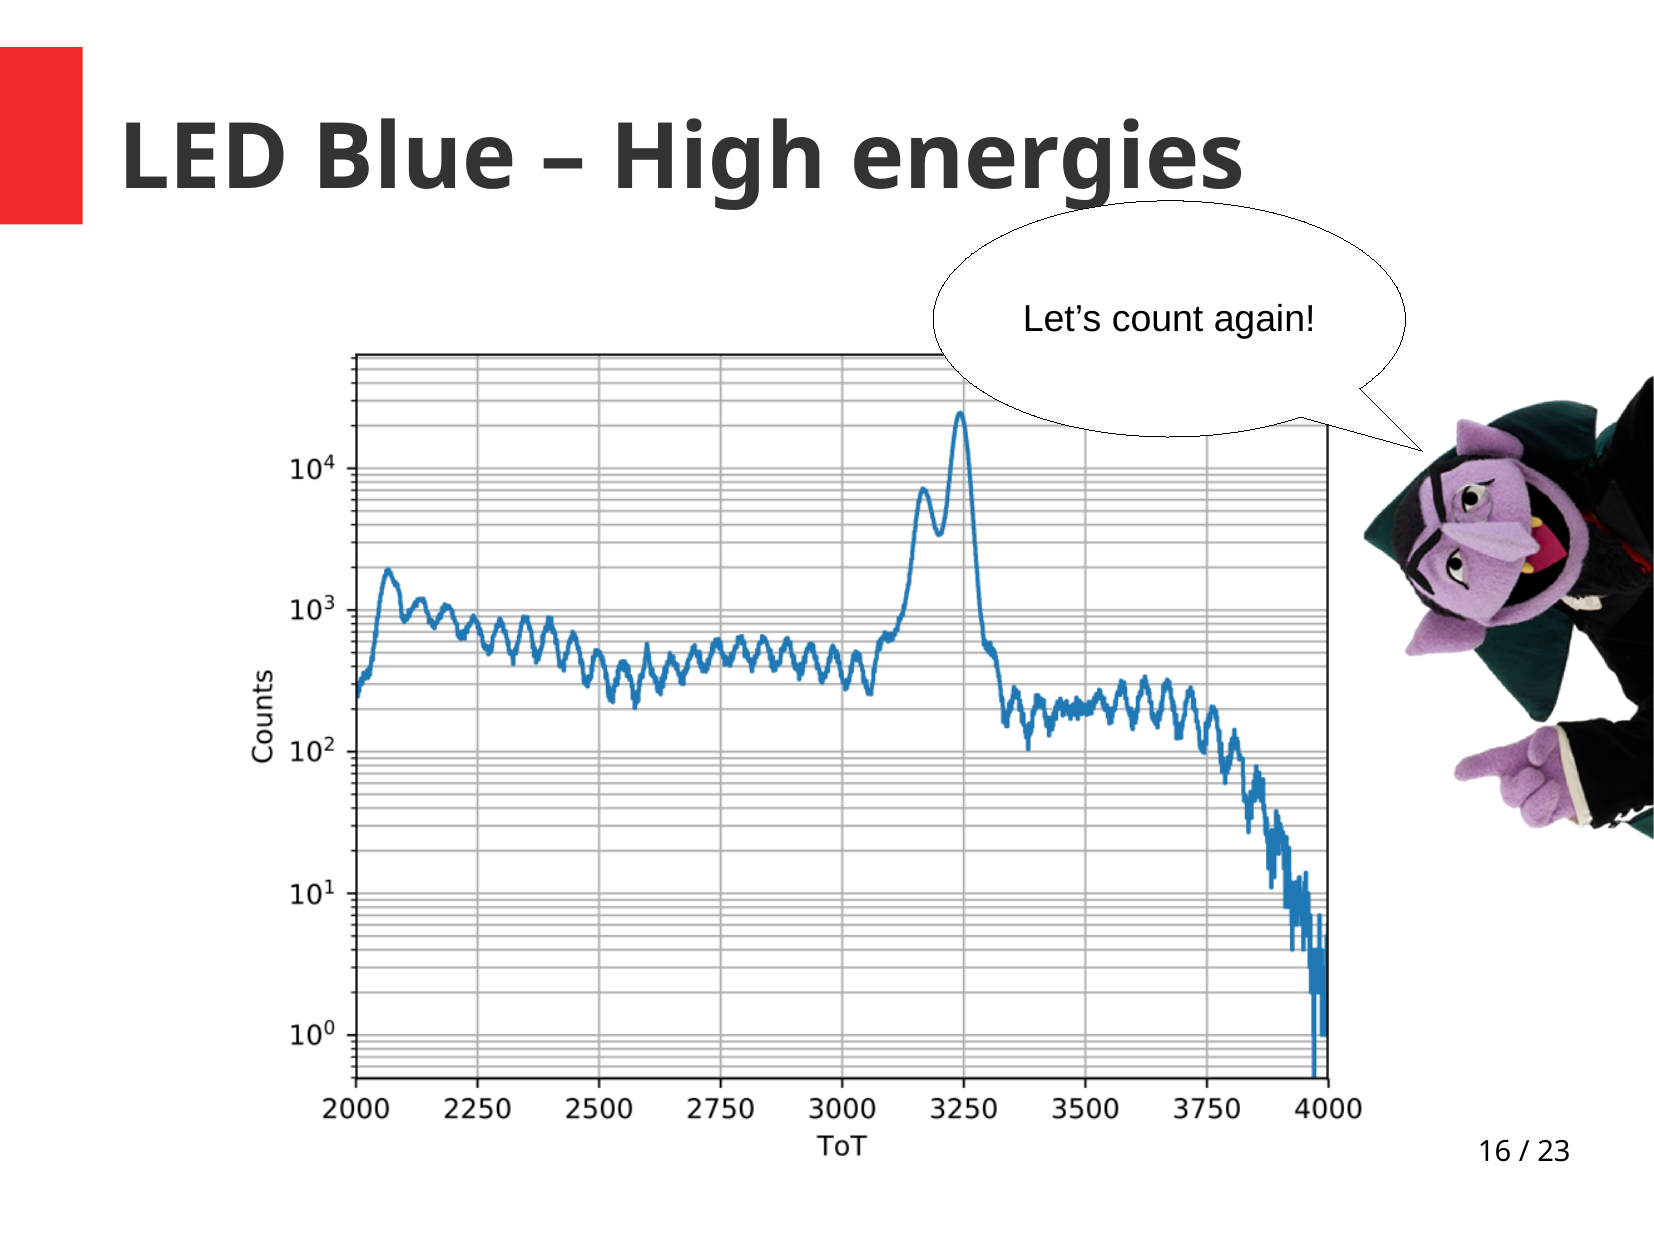

# LED Blue – High energies
Let’s count again!
16